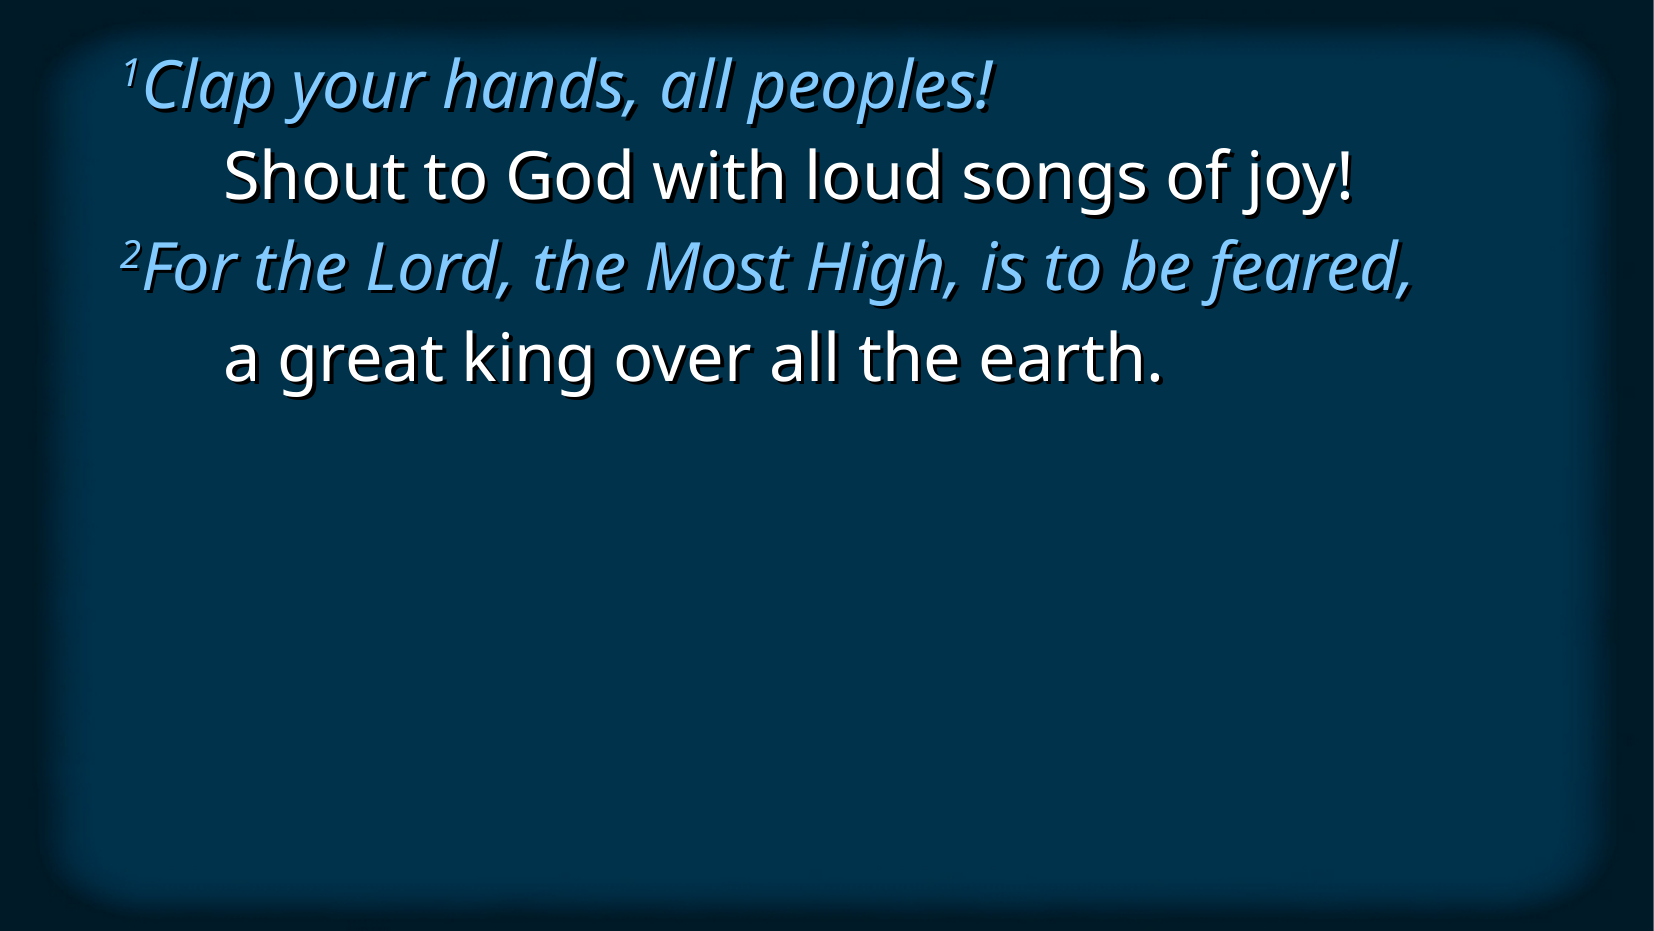

1Clap your hands, all peoples!
 Shout to God with loud songs of joy!
2For the Lord, the Most High, is to be feared,
 a great king over all the earth.